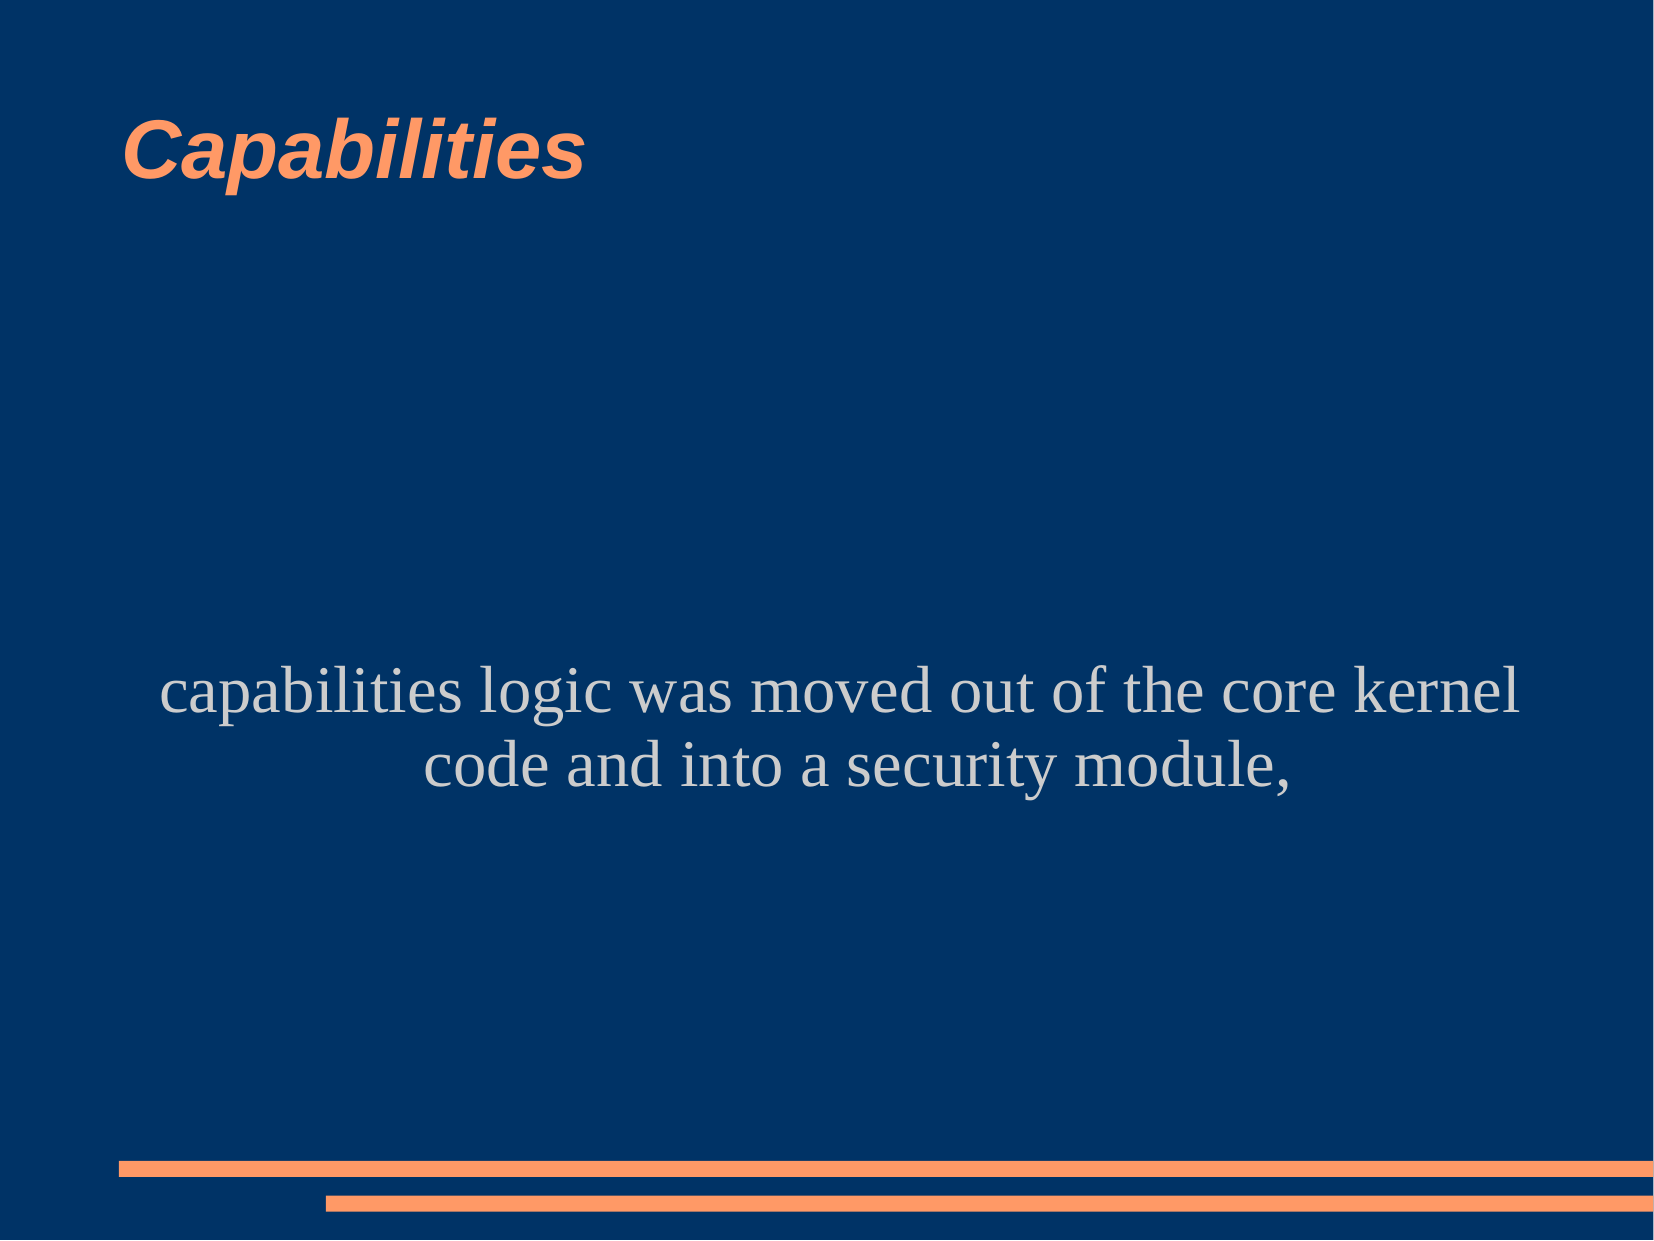

# Capabilities
capabilities logic was moved out of the core kernel code and into a security module,